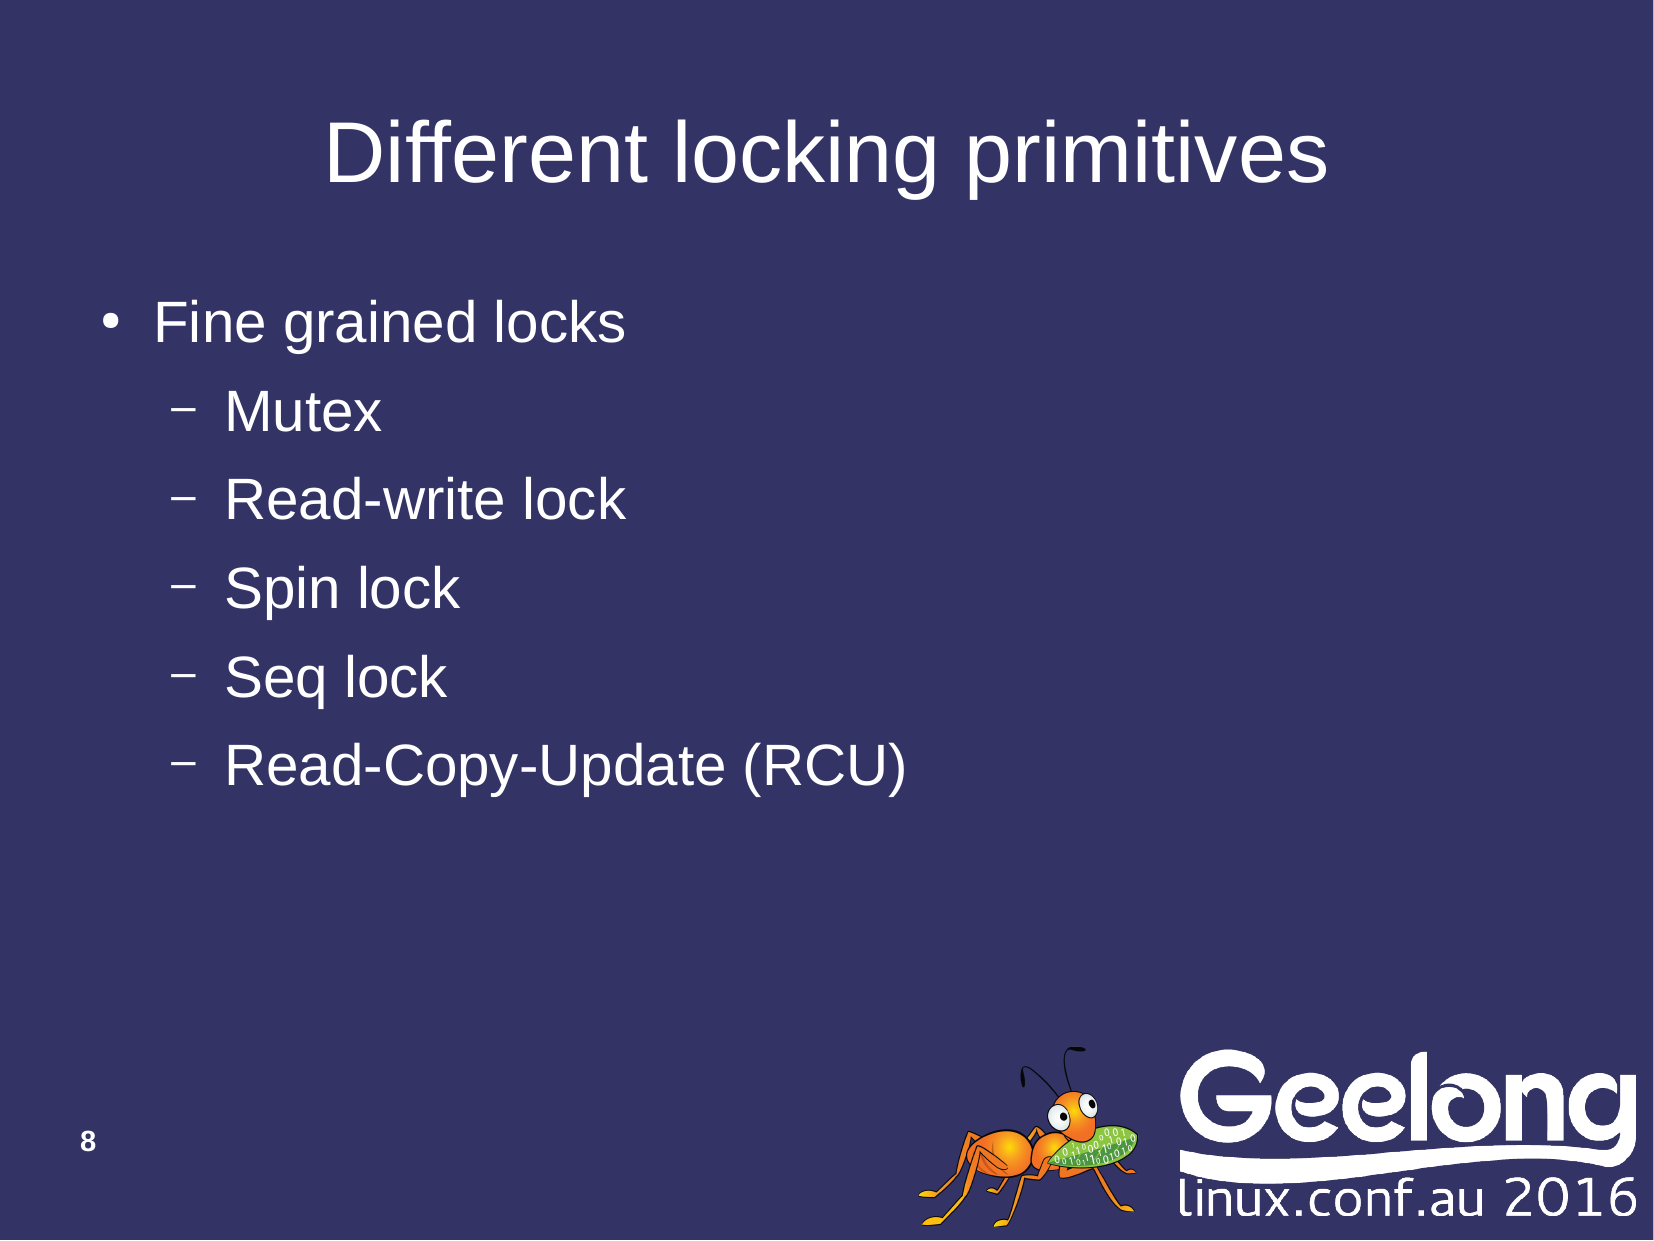

# Different locking primitives
Fine grained locks
Mutex
Read-write lock
Spin lock
Seq lock
Read-Copy-Update (RCU)
8